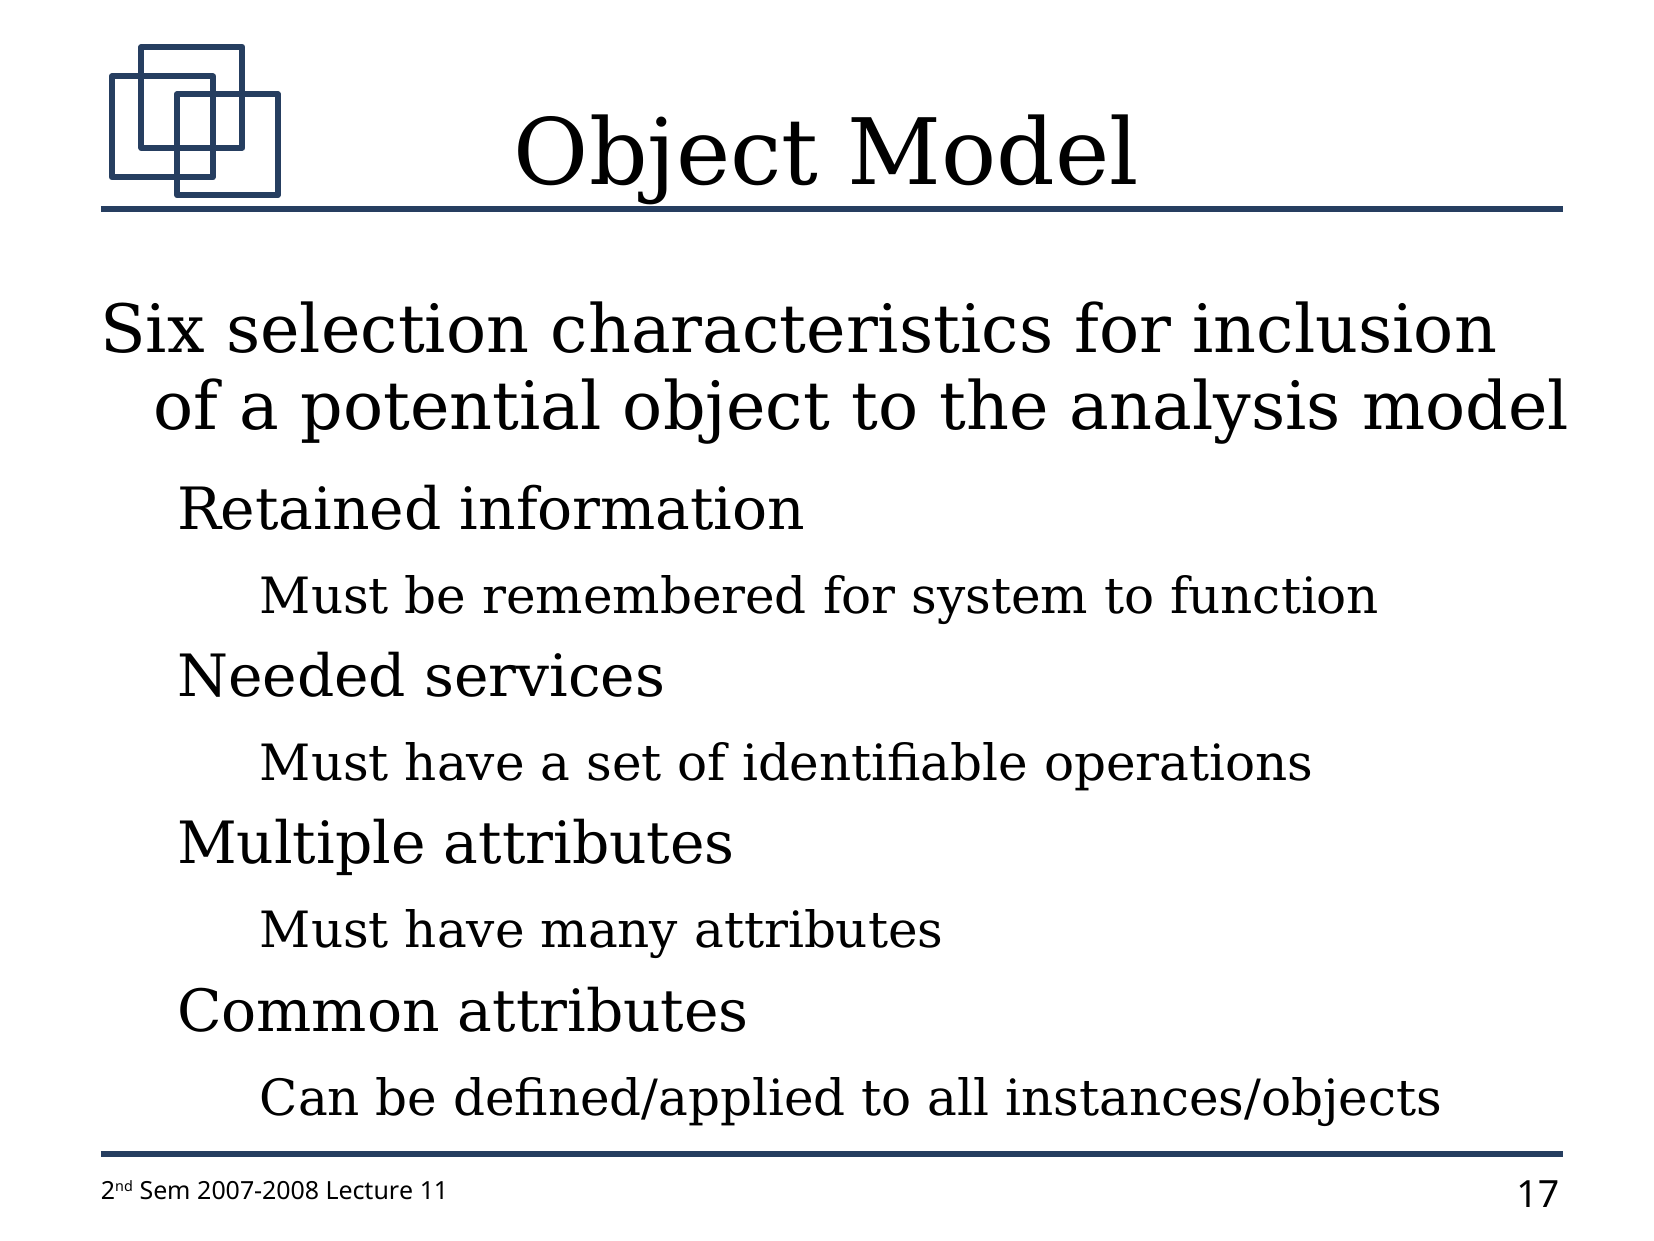

# Object Model
Six selection characteristics for inclusion of a potential object to the analysis model
Retained information
Must be remembered for system to function
Needed services
Must have a set of identifiable operations
Multiple attributes
Must have many attributes
Common attributes
Can be defined/applied to all instances/objects